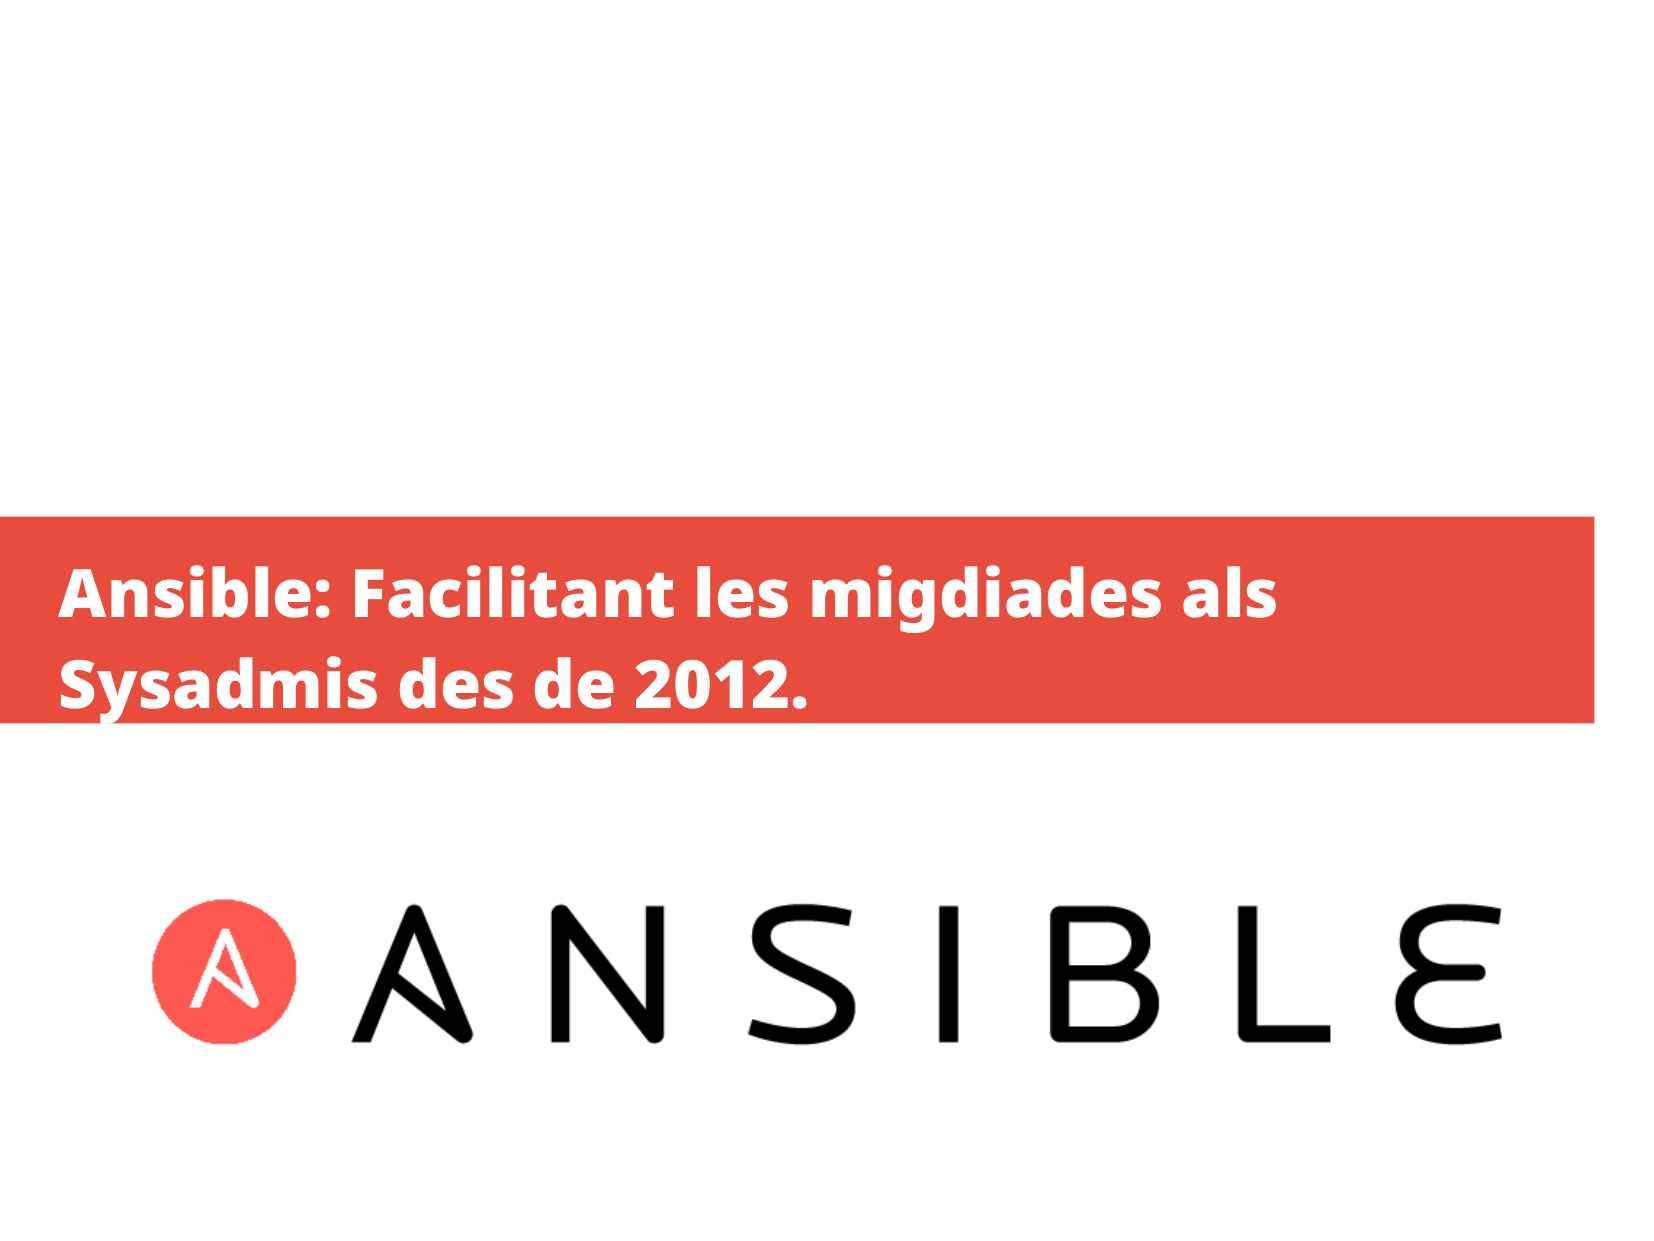

# Ansible: Facilitant les migdiades als Sysadmis des de 2012.